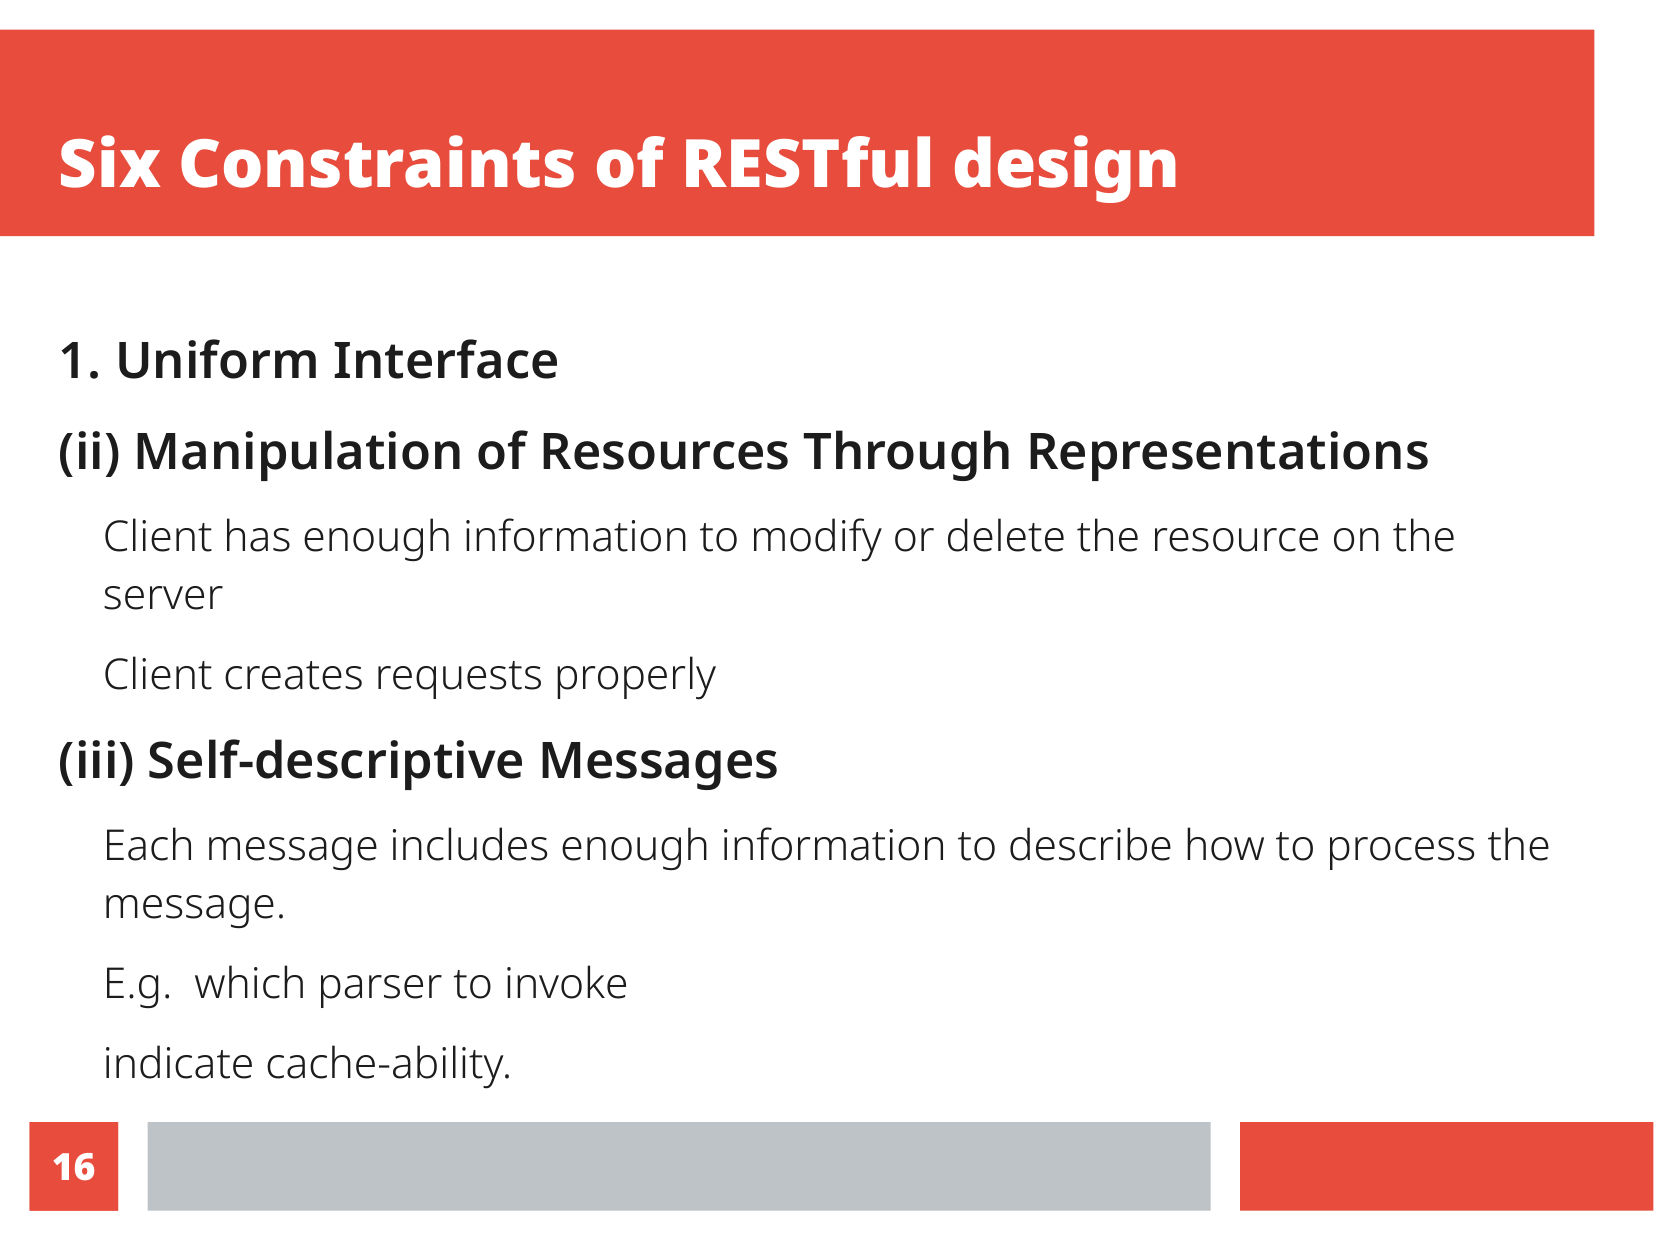

# Six Constraints of RESTful design
1. Uniform Interface
(ii) Manipulation of Resources Through Representations
Client has enough information to modify or delete the resource on the server
Client creates requests properly
(iii) Self-descriptive Messages
Each message includes enough information to describe how to process the message.
E.g. which parser to invoke
indicate cache-ability.
16